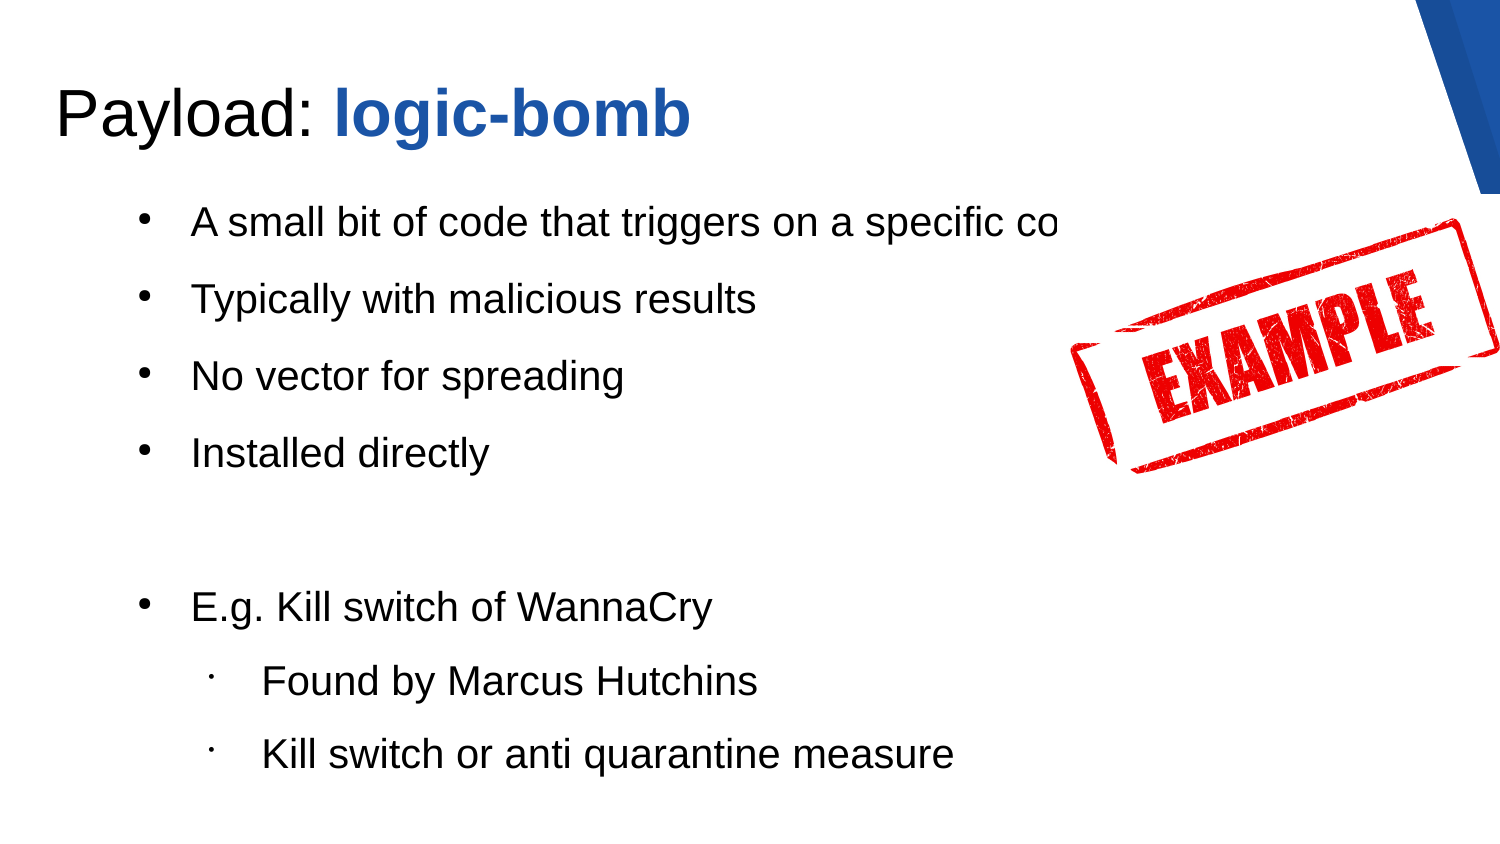

Payload: logic-bomb
# A small bit of code that triggers on a specific condition
Typically with malicious results
No vector for spreading
Installed directly
E.g. Kill switch of WannaCry
Found by Marcus Hutchins
Kill switch or anti quarantine measure